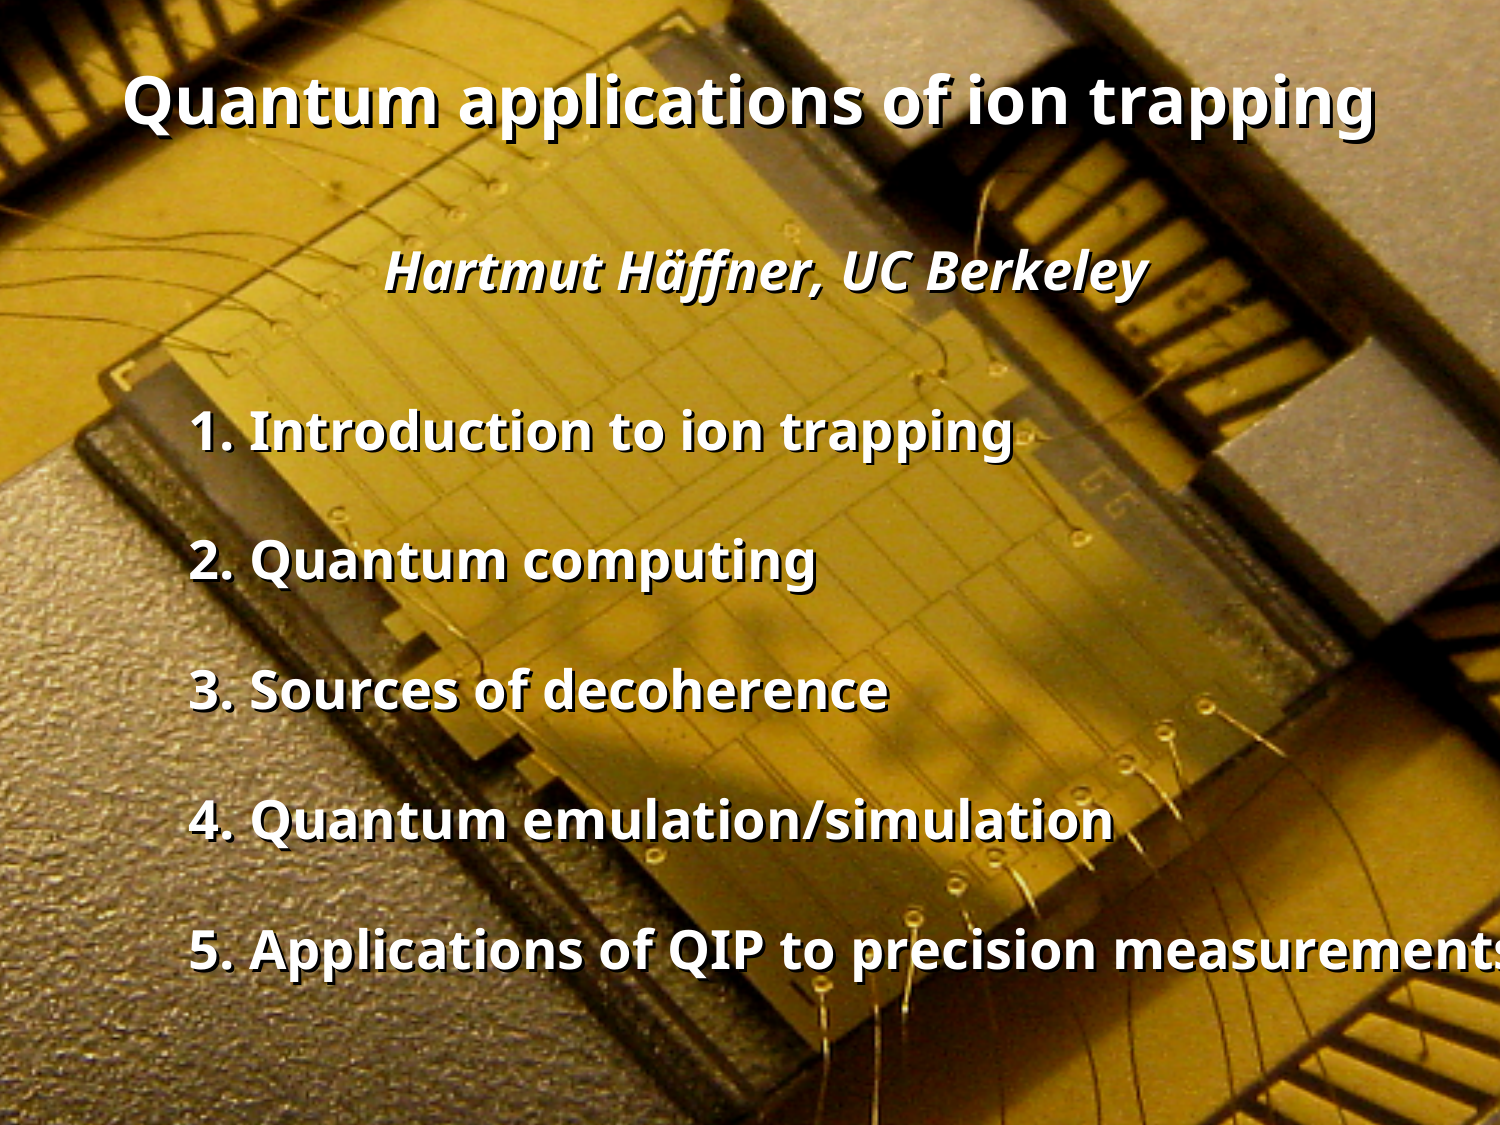

# Quantum applications of ion trapping
Hartmut Häffner, UC Berkeley
1. Introduction to ion trapping
2. Quantum computing
3. Sources of decoherence
4. Quantum emulation/simulation
5. Applications of QIP to precision measurements